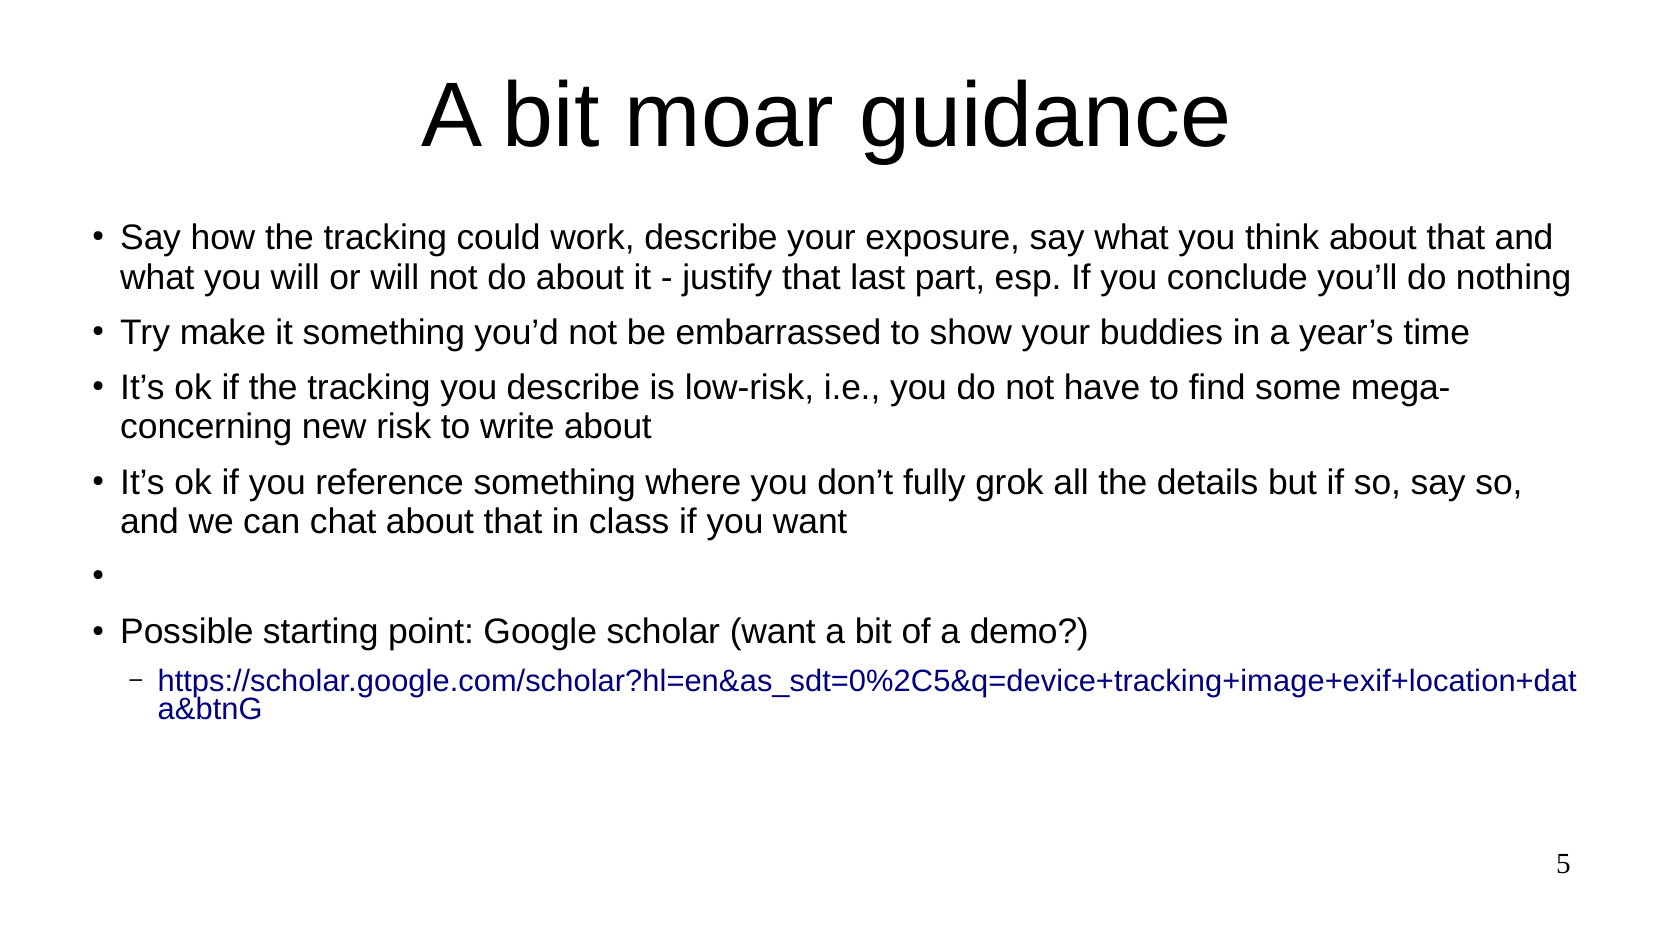

# A bit moar guidance
Say how the tracking could work, describe your exposure, say what you think about that and what you will or will not do about it - justify that last part, esp. If you conclude you’ll do nothing
Try make it something you’d not be embarrassed to show your buddies in a year’s time
It’s ok if the tracking you describe is low-risk, i.e., you do not have to find some mega-concerning new risk to write about
It’s ok if you reference something where you don’t fully grok all the details but if so, say so, and we can chat about that in class if you want
Possible starting point: Google scholar (want a bit of a demo?)
https://scholar.google.com/scholar?hl=en&as_sdt=0%2C5&q=device+tracking+image+exif+location+data&btnG
5